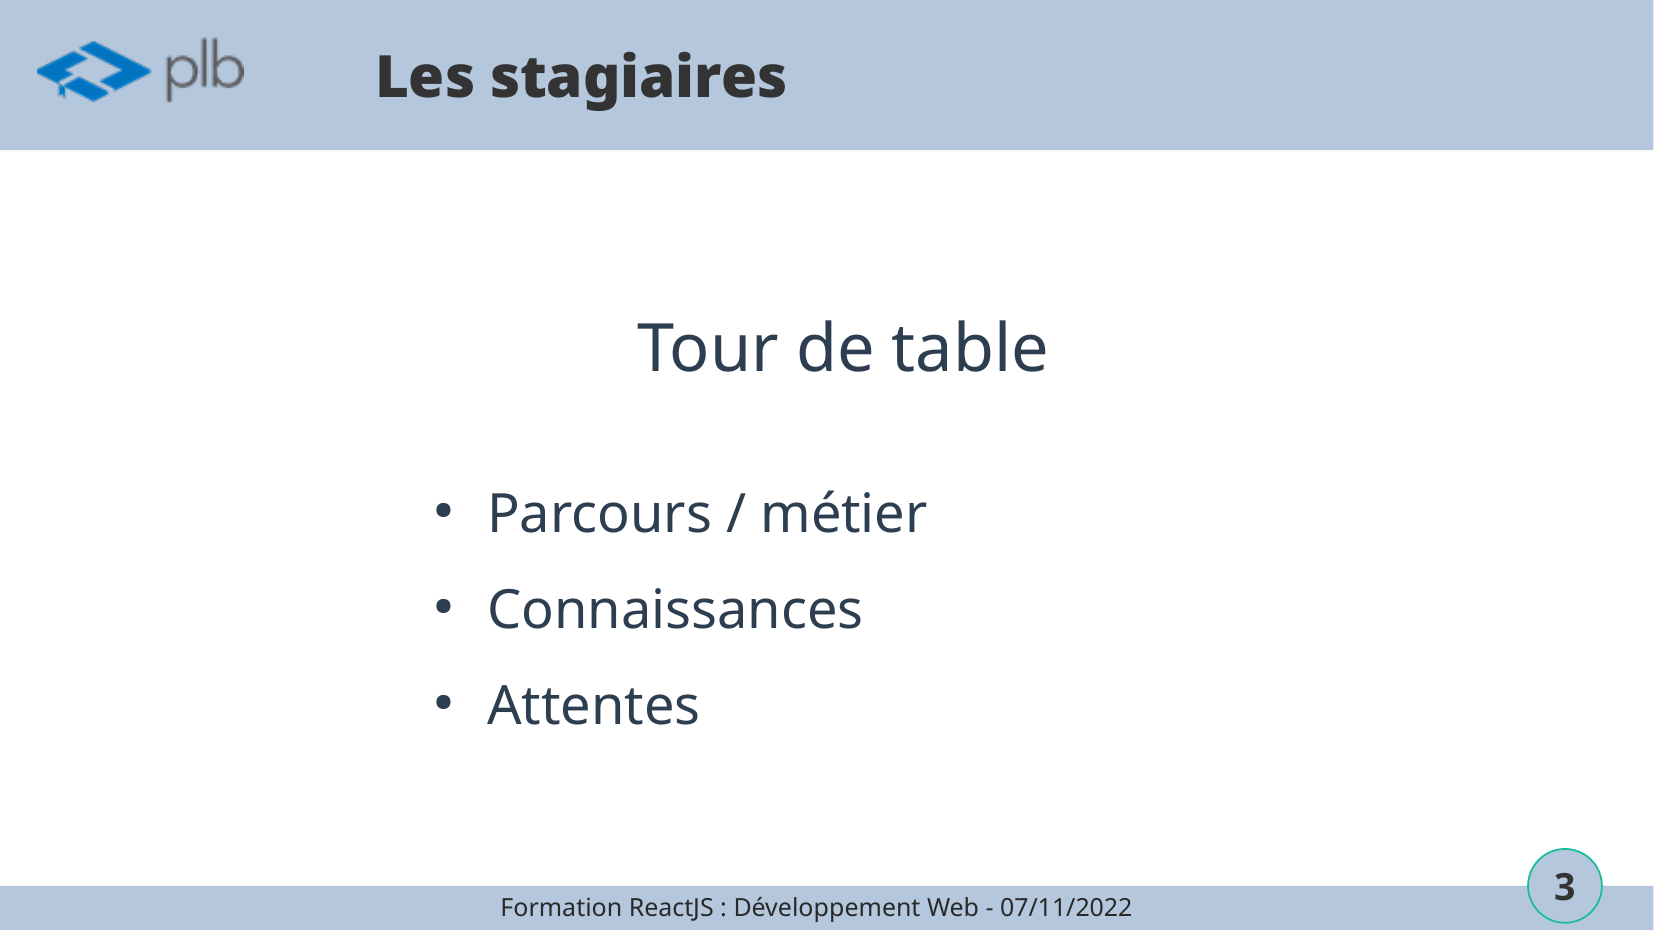

# Les stagiaires
Tour de table
Parcours / métier
Connaissances
Attentes
Formation ReactJS : Développement Web - 07/11/2022